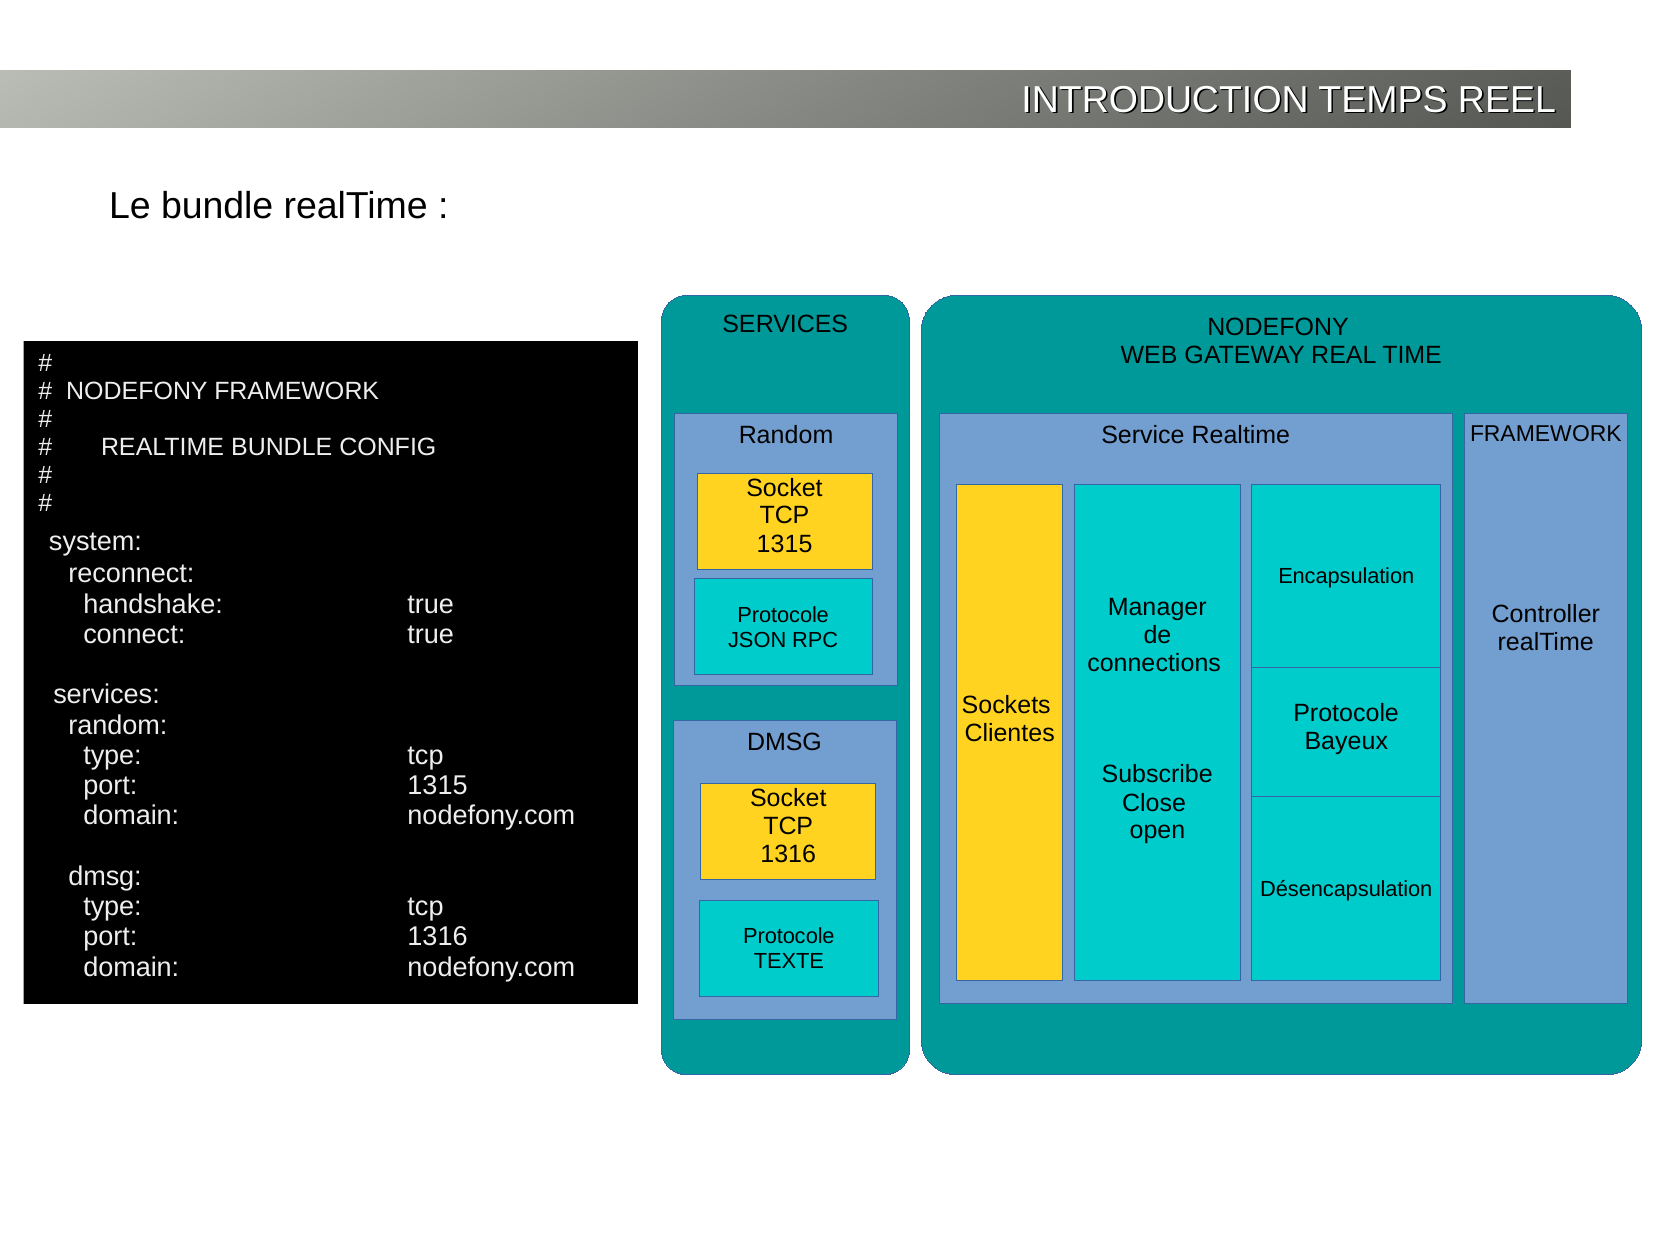

INTRODUCTION TEMPS REEL
Le bundle realTime :
SERVICES
NODEFONY
WEB GATEWAY REAL TIME
#
# NODEFONY FRAMEWORK
#
# REALTIME BUNDLE CONFIG
#
#
 system:
 reconnect:
 handshake: 	true
 connect: 	true
 services:
 random:
 type: 		tcp
 port: 		1315
 domain: 	nodefony.com
 dmsg:
 type: 		tcp
 port: 		1316
 domain: 	nodefony.com
Random
Service Realtime
FRAMEWORK
Controller
realTime
Socket
TCP
1315
Sockets
Clientes
Manager
de
connections
Subscribe
Close
open
Encapsulation
Protocole
Bayeux
Protocole
JSON RPC
DMSG
Socket
TCP
1316
Désencapsulation
Protocole
TEXTE